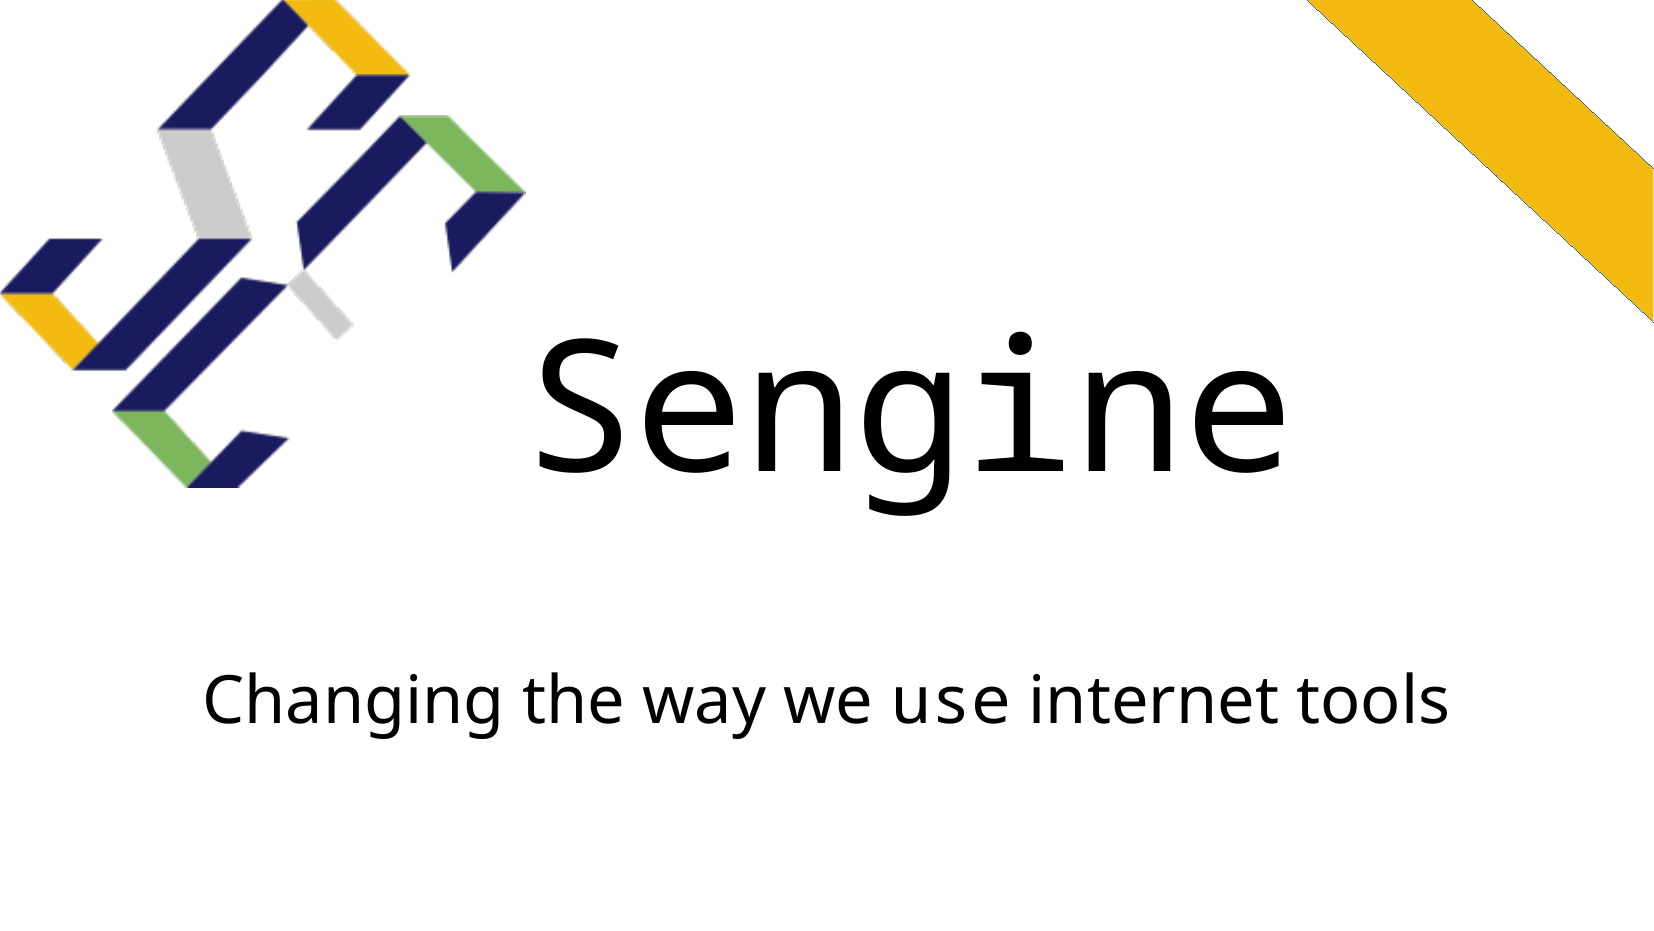

# Sengine
Changing the way we use internet tools